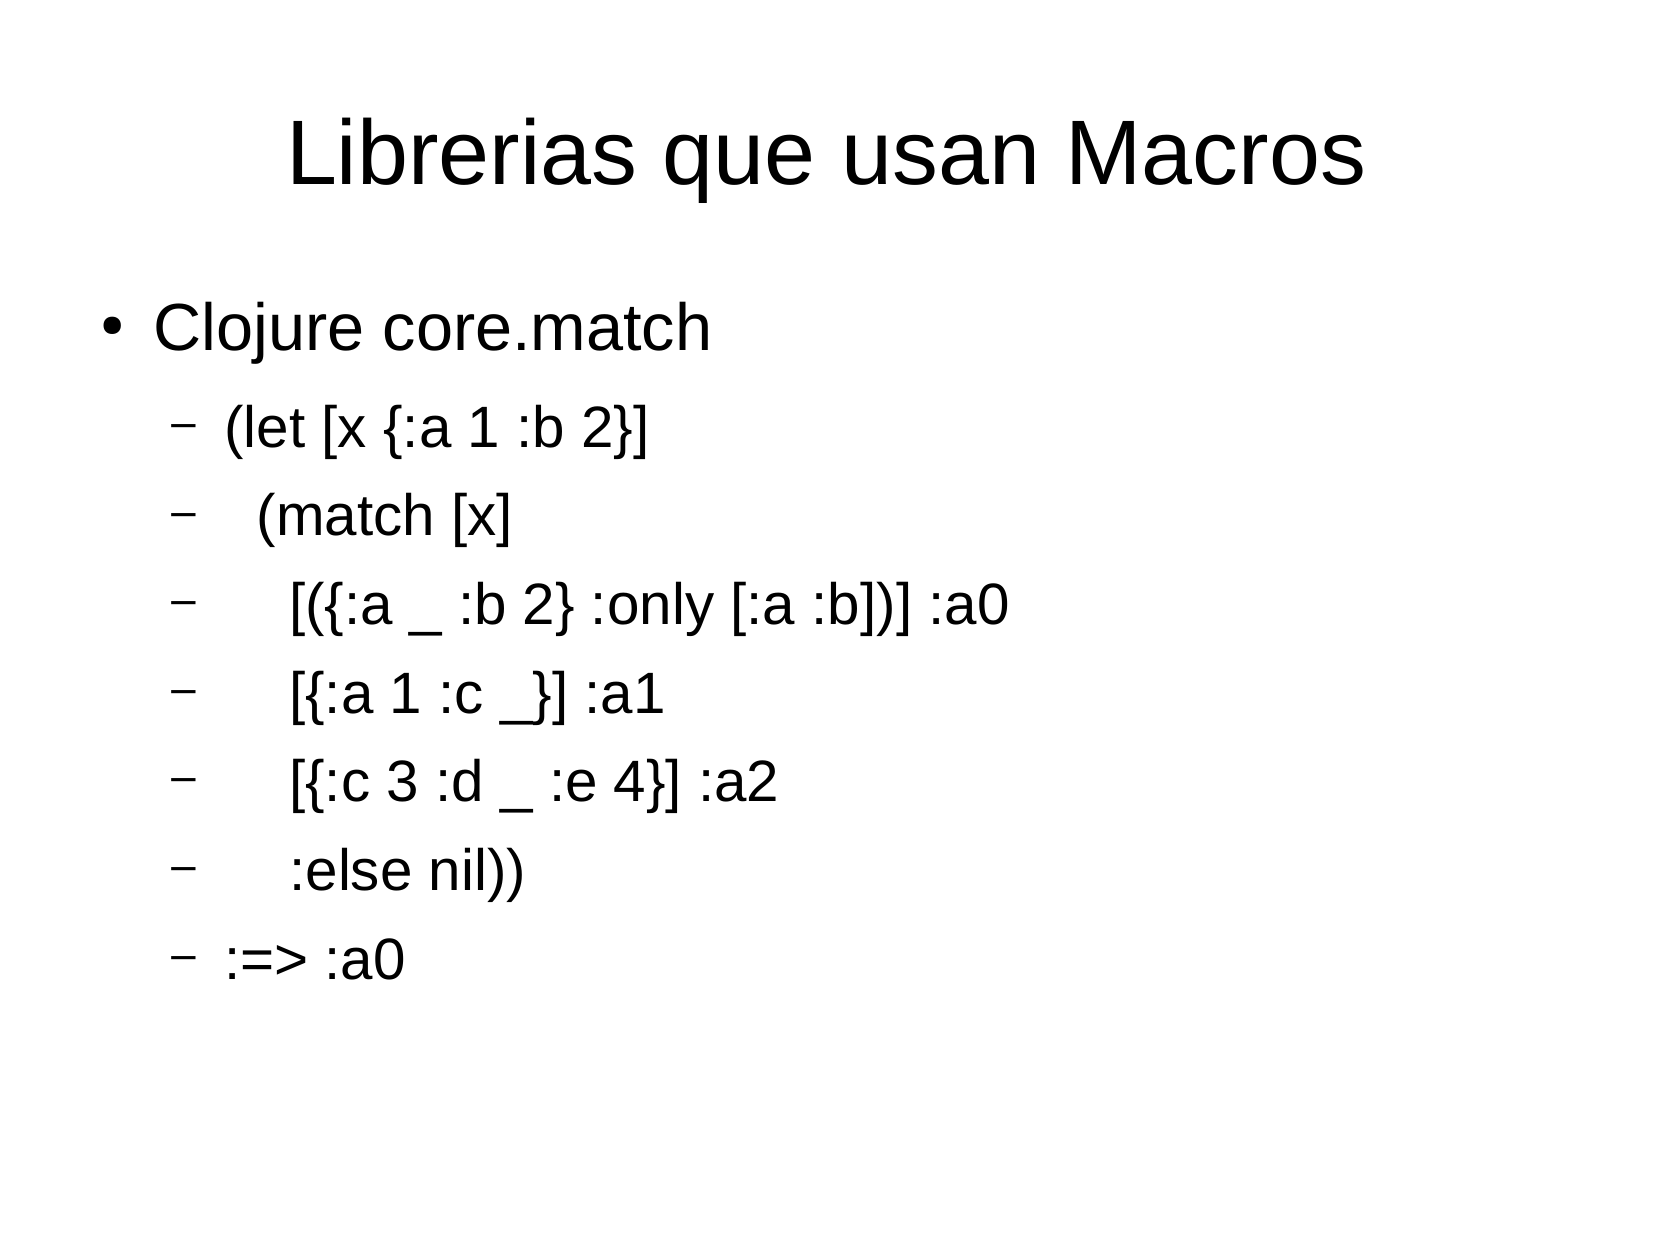

# Librerias que usan Macros
Clojure core.match
(let [x {:a 1 :b 2}]
 (match [x]
 [({:a _ :b 2} :only [:a :b])] :a0
 [{:a 1 :c _}] :a1
 [{:c 3 :d _ :e 4}] :a2
 :else nil))
:=> :a0